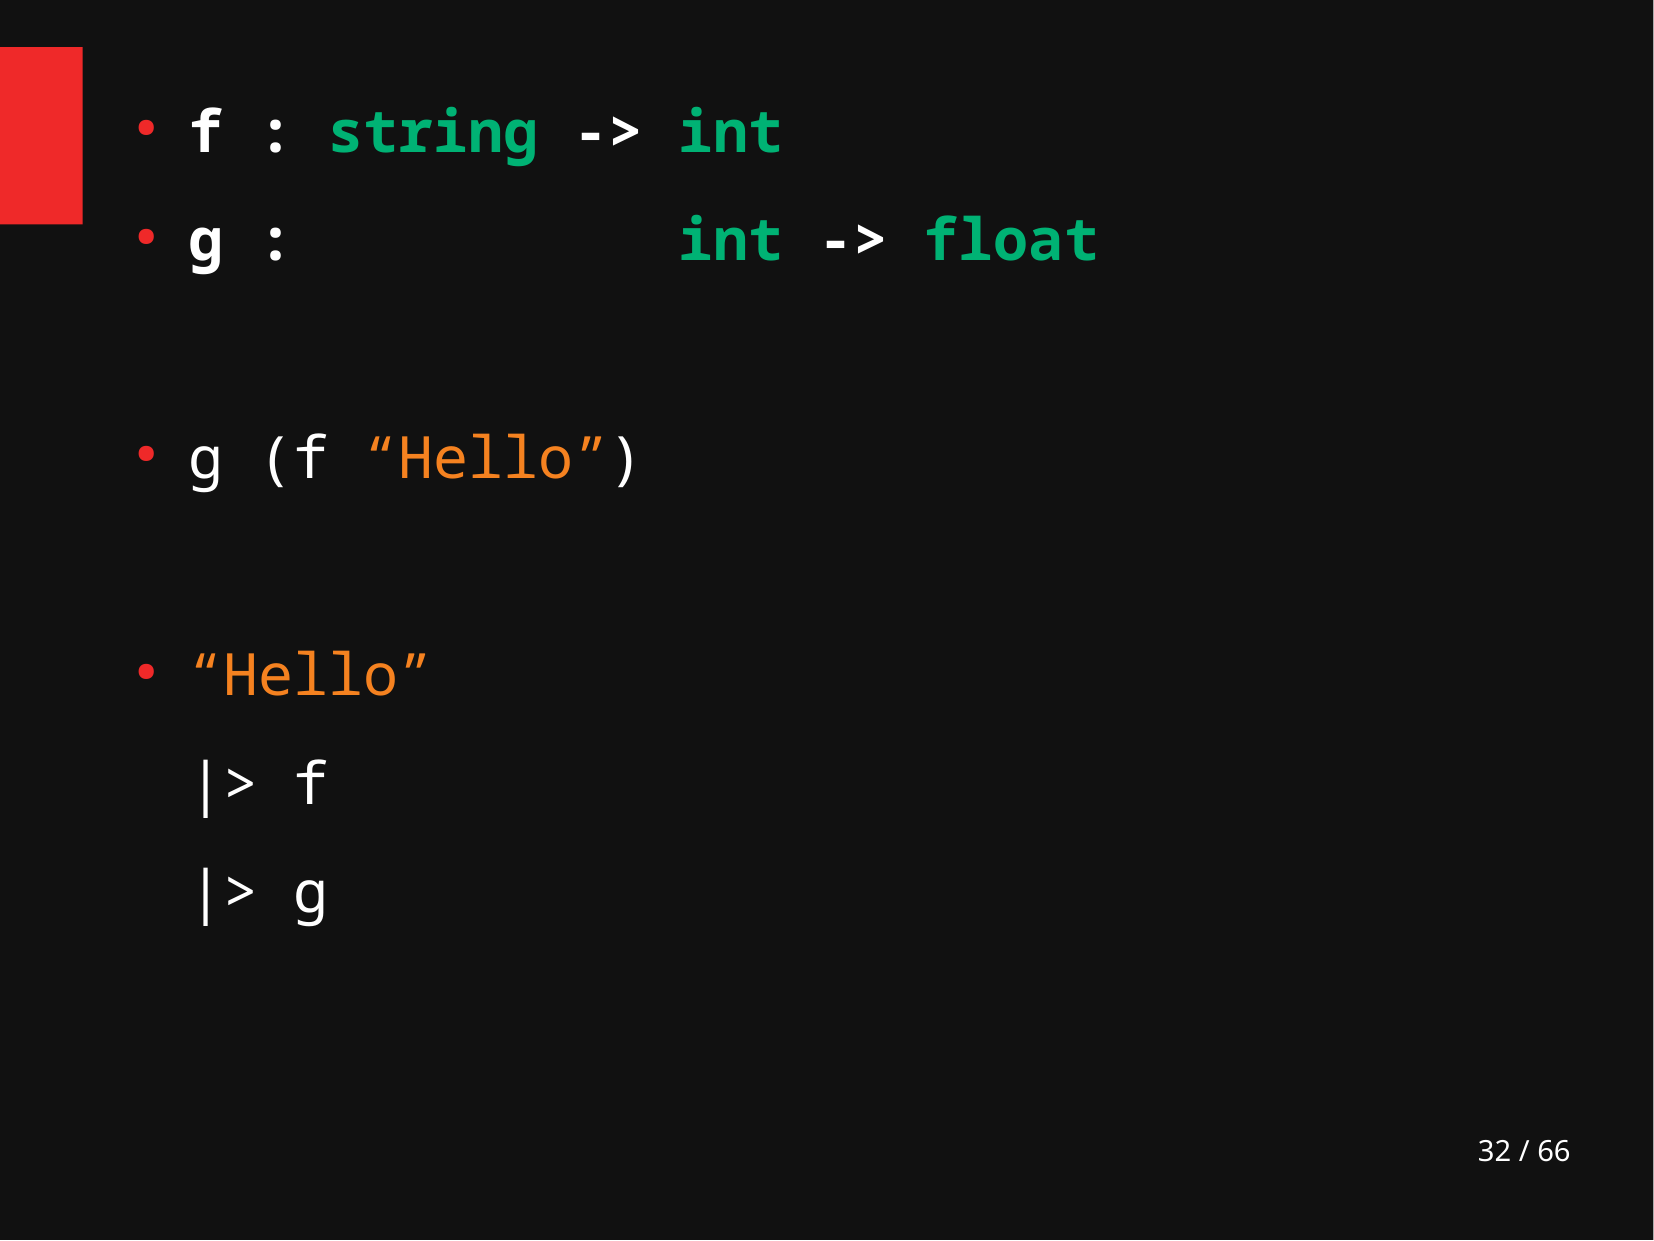

# f : string -> int
g : int -> float
g (f “Hello”)
“Hello”
|> f
|> g
32